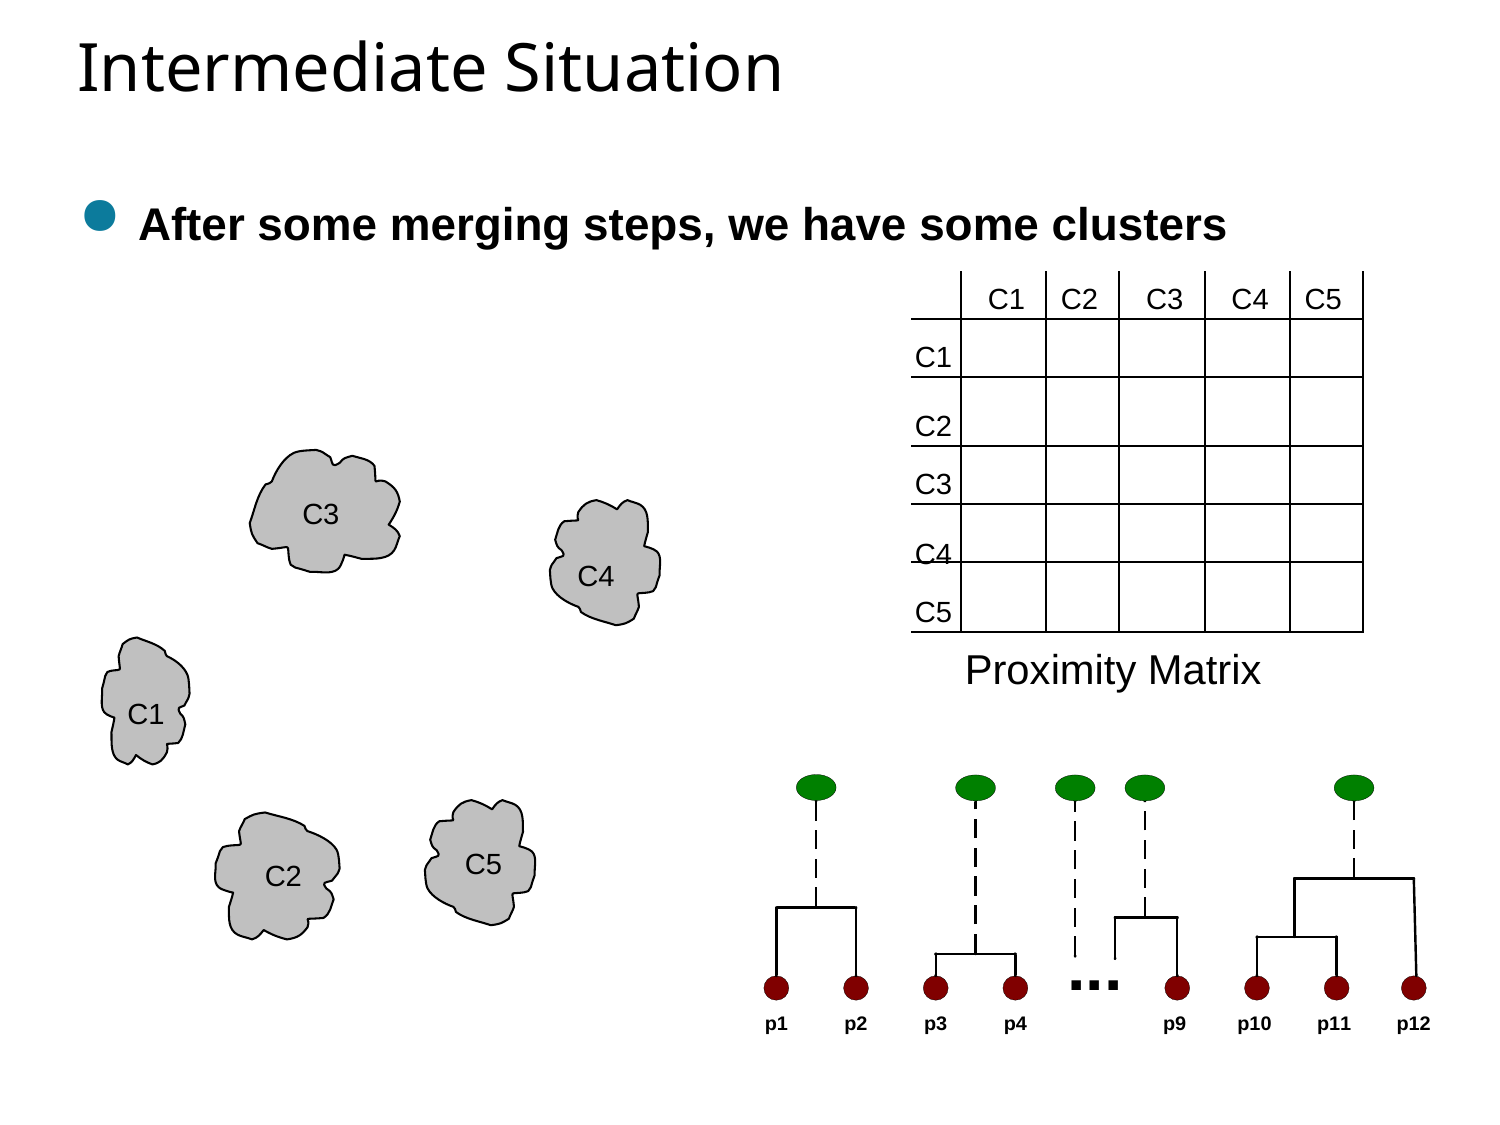

Intermediate Situation
After some merging steps, we have some clusters
C1
C2
C3
C4
C5
C1
C2
C3
C4
C5
C3
C4
Proximity Matrix
C1
C5
C2